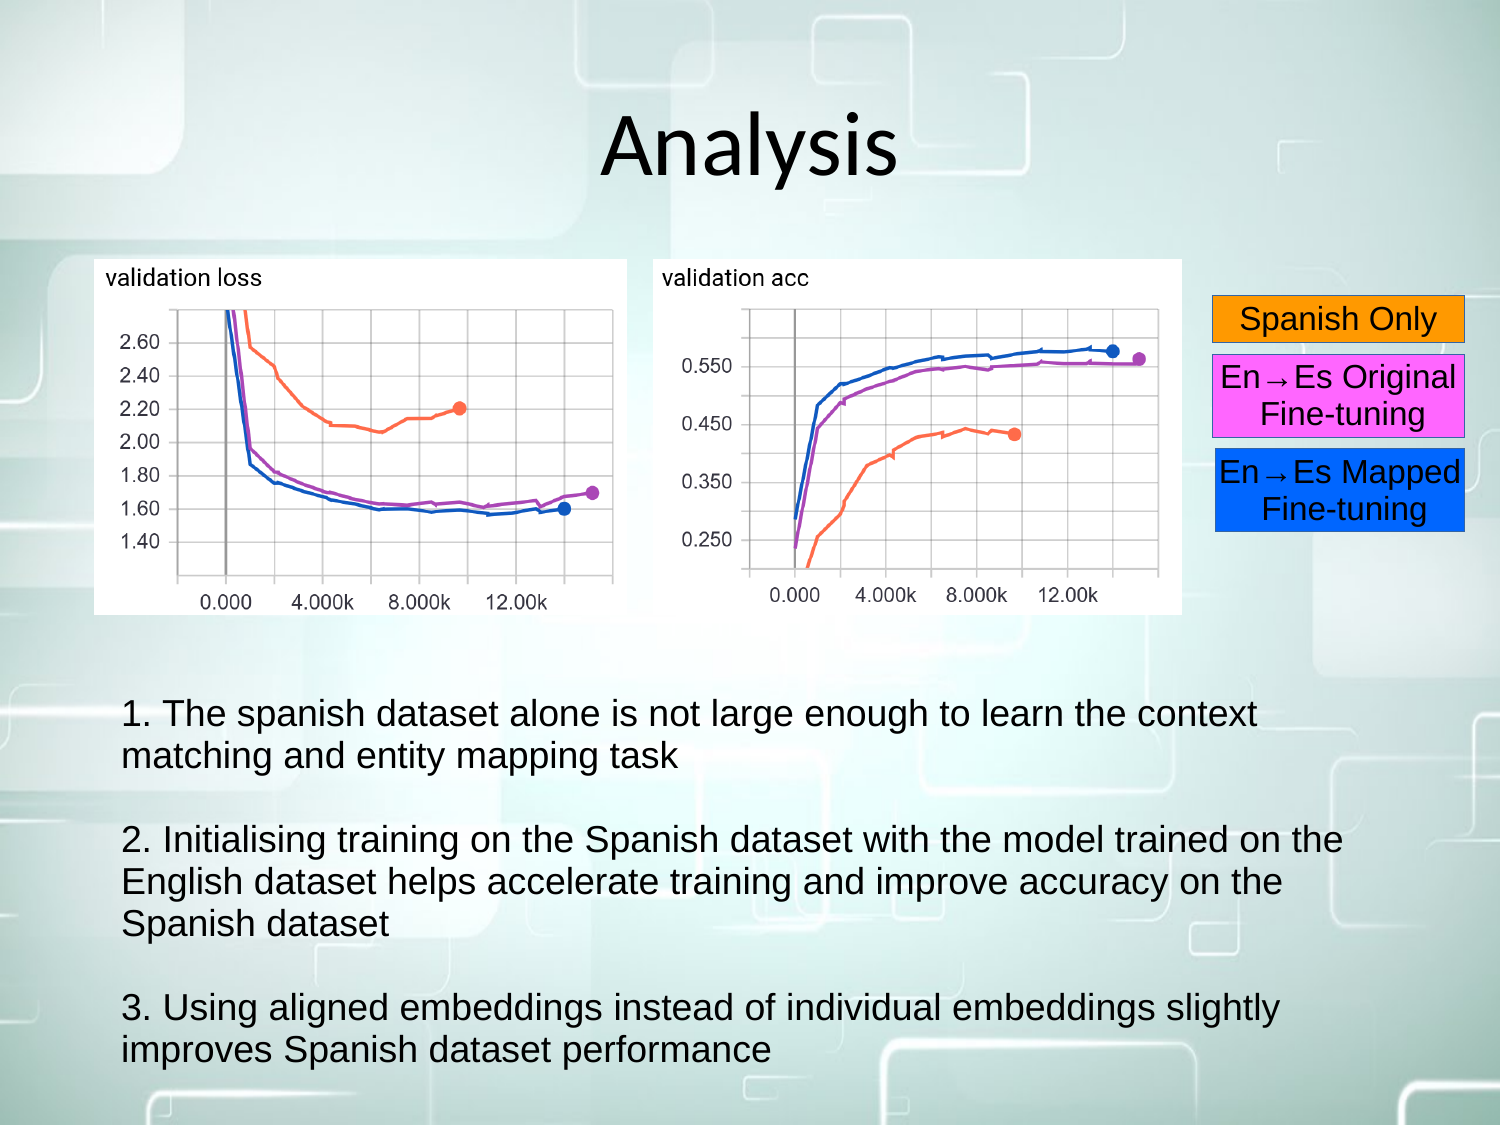

Analysis
Spanish Only
En→Es Original
 Fine-tuning
En→Es Mapped
 Fine-tuning
1. The spanish dataset alone is not large enough to learn the context matching and entity mapping task
2. Initialising training on the Spanish dataset with the model trained on the English dataset helps accelerate training and improve accuracy on the Spanish dataset
3. Using aligned embeddings instead of individual embeddings slightly improves Spanish dataset performance